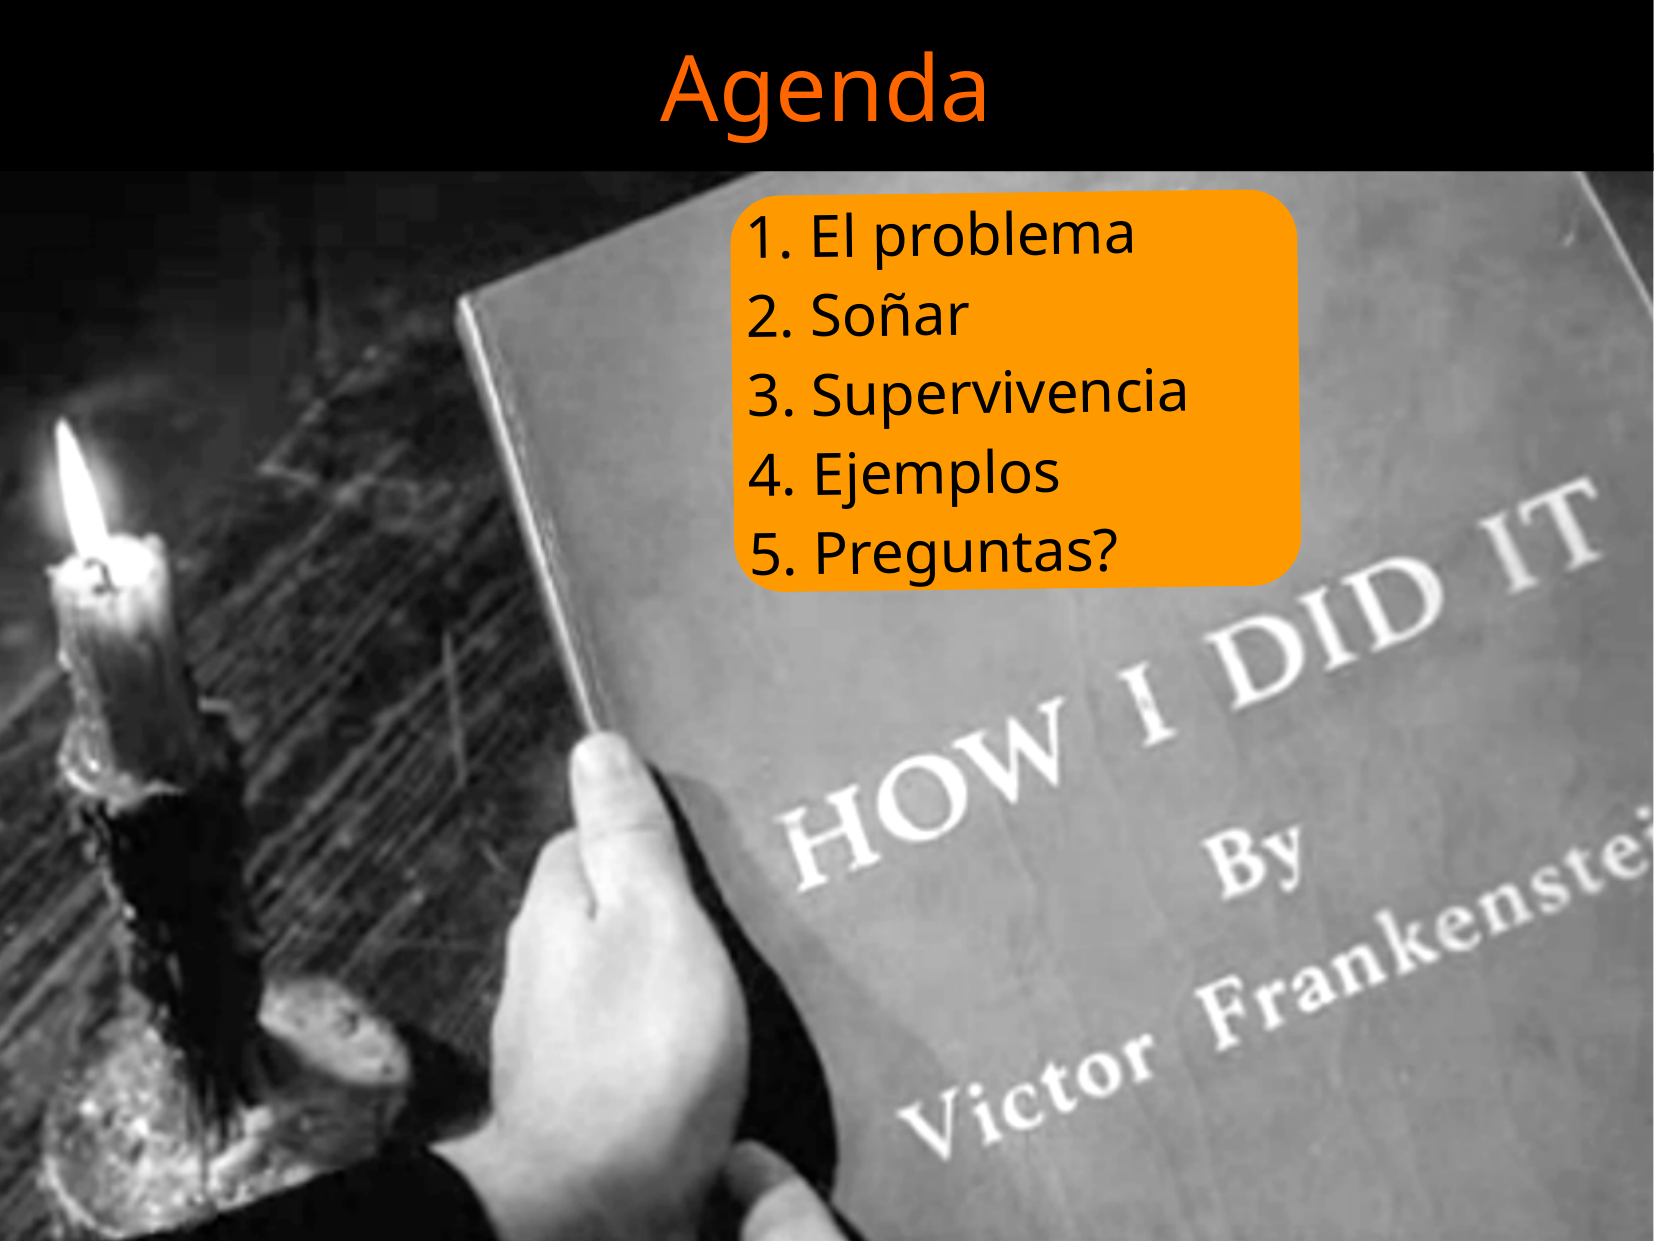

# Agenda
Agenda
 1. El problema
 2. Soñar
 3. Supervivencia
 4. Ejemplos
 5. Preguntas￱?